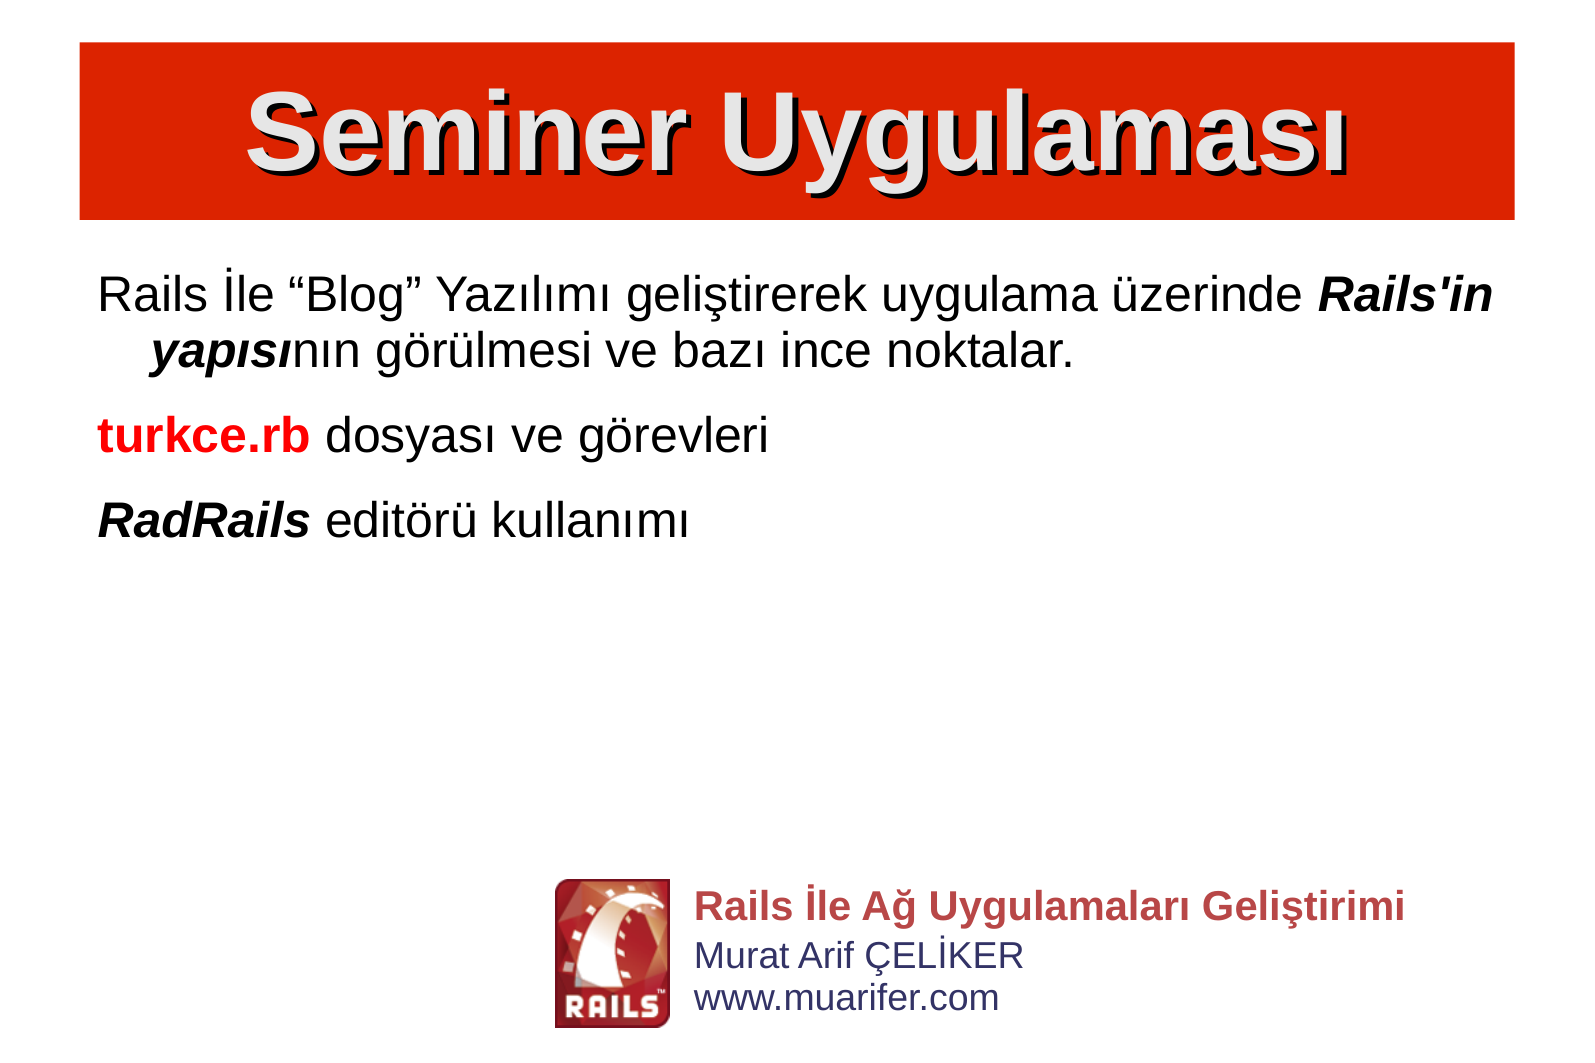

# Seminer Uygulaması
Rails İle “Blog” Yazılımı geliştirerek uygulama üzerinde Rails'in yapısının görülmesi ve bazı ince noktalar.
turkce.rb dosyası ve görevleri
RadRails editörü kullanımı
Rails İle Ağ Uygulamaları Geliştirimi
Murat Arif ÇELİKER
www.muarifer.com